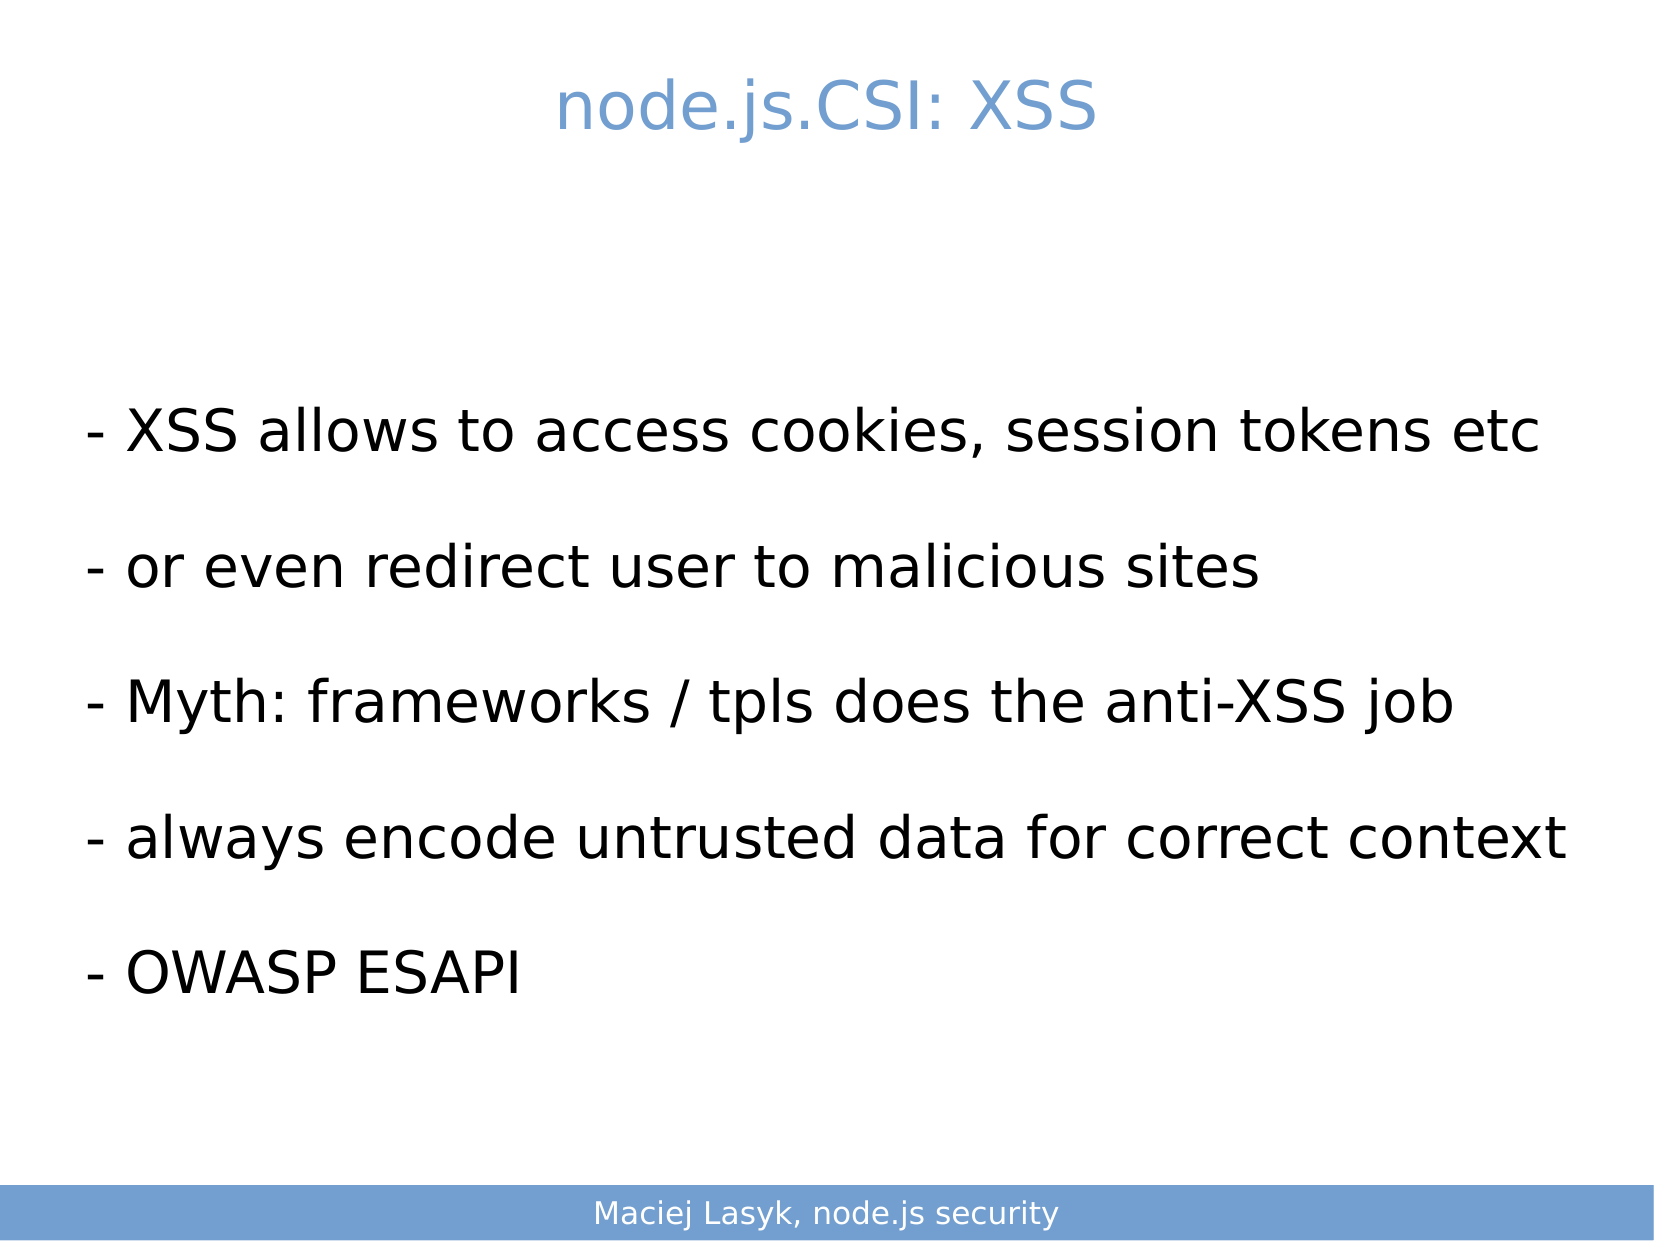

node.js.CSI: XSS
- XSS allows to access cookies, session tokens etc
- or even redirect user to malicious sites
- Myth: frameworks / tpls does the anti-XSS job
- always encode untrusted data for correct context
- OWASP ESAPI
 3/25
 1/25
Maciej Lasyk, Ganglia & Nagios
Maciej Lasyk, node.js security
Maciej Lasyk, node.js security